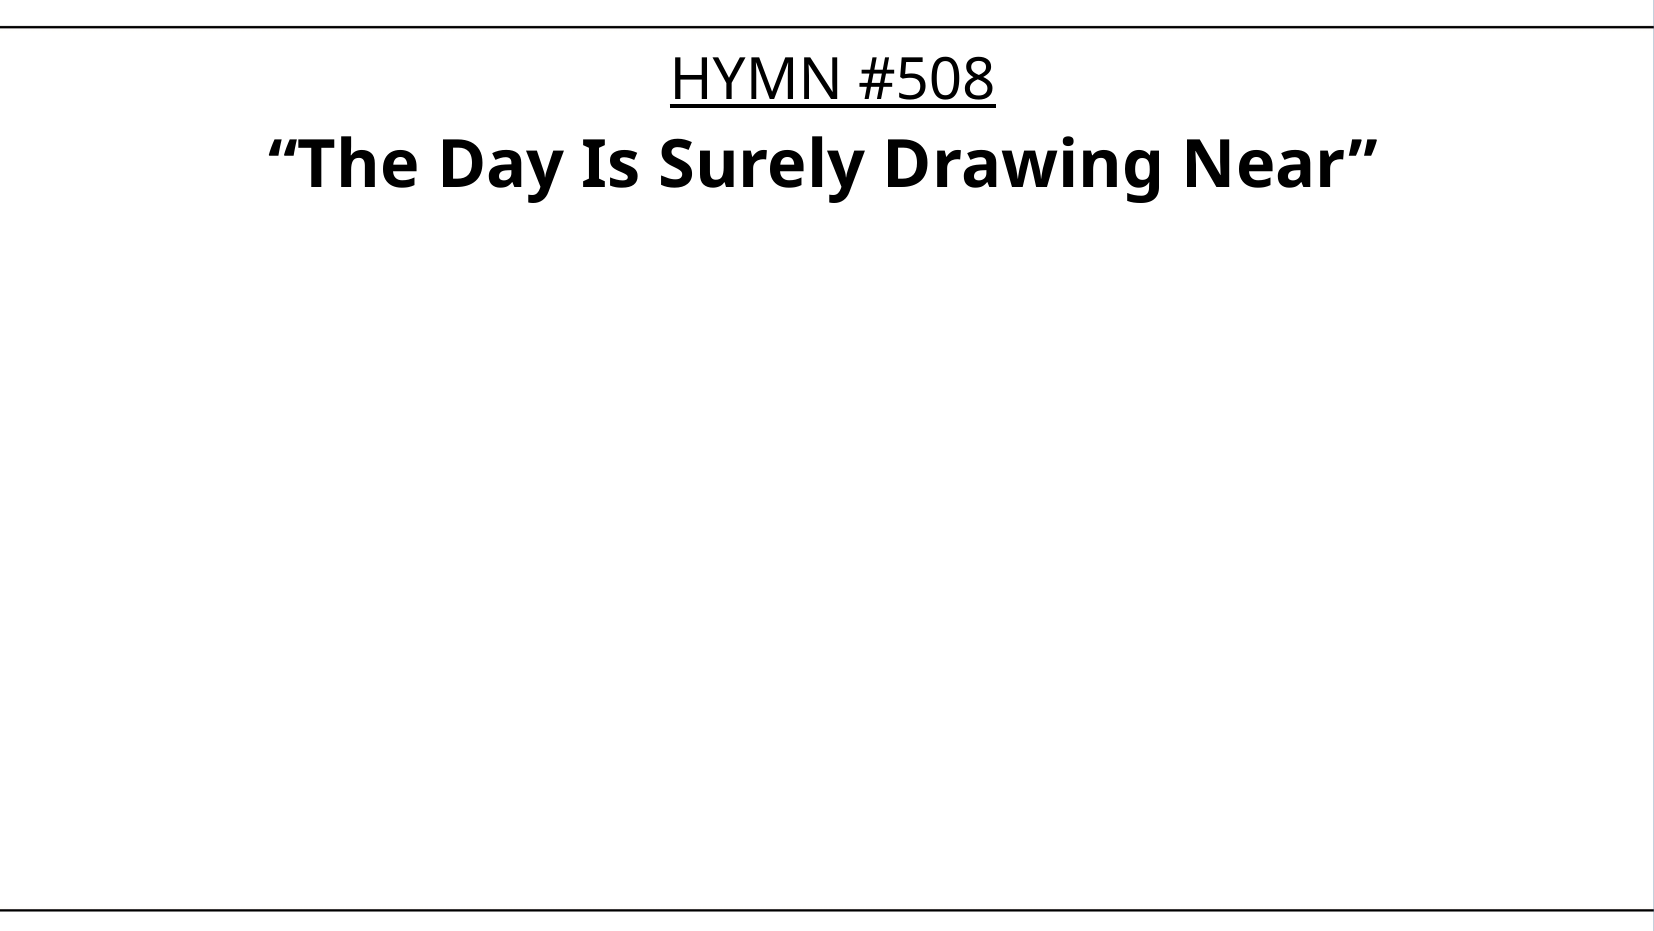

HYMN #508
“The Day Is Surely Drawing Near”